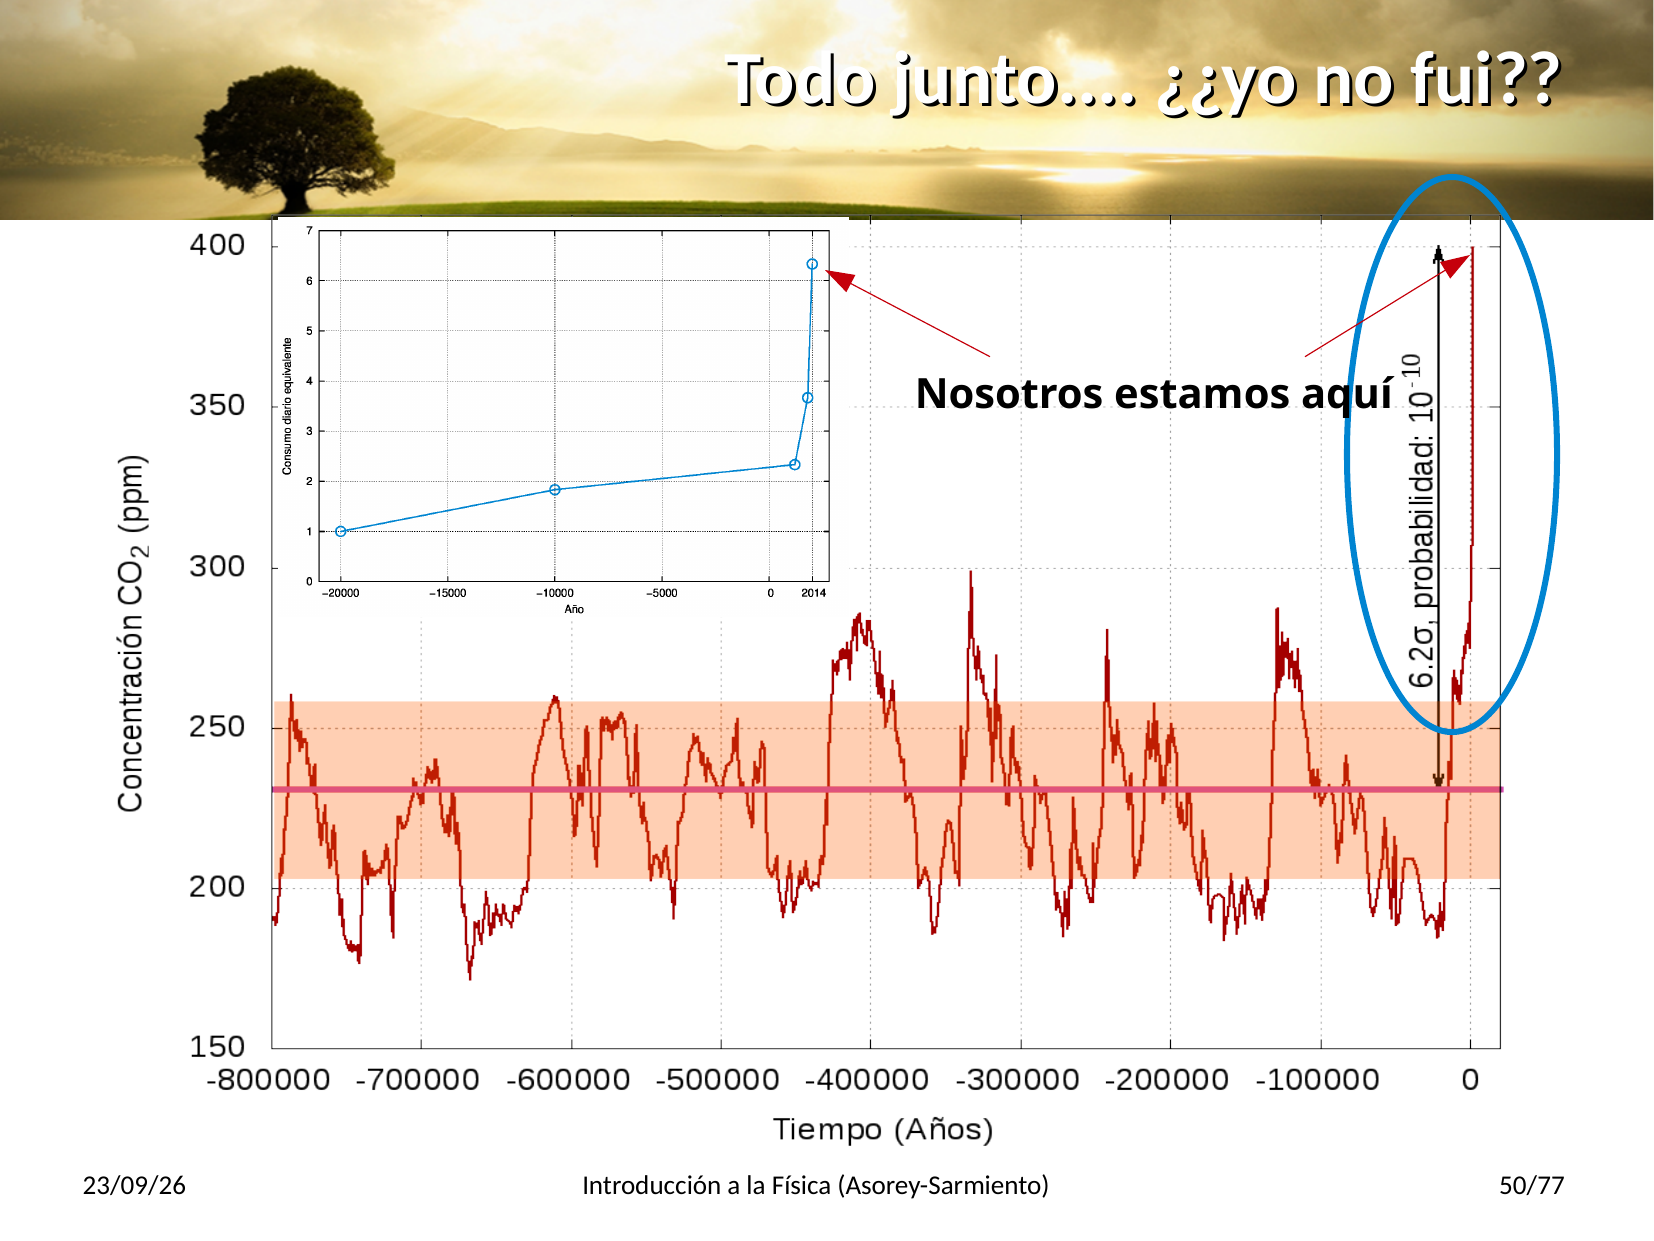

# Todo junto.... ¿¿yo no fui??
Nosotros estamos aquí
Introducción a la Física (Asorey-Sarmiento)
50